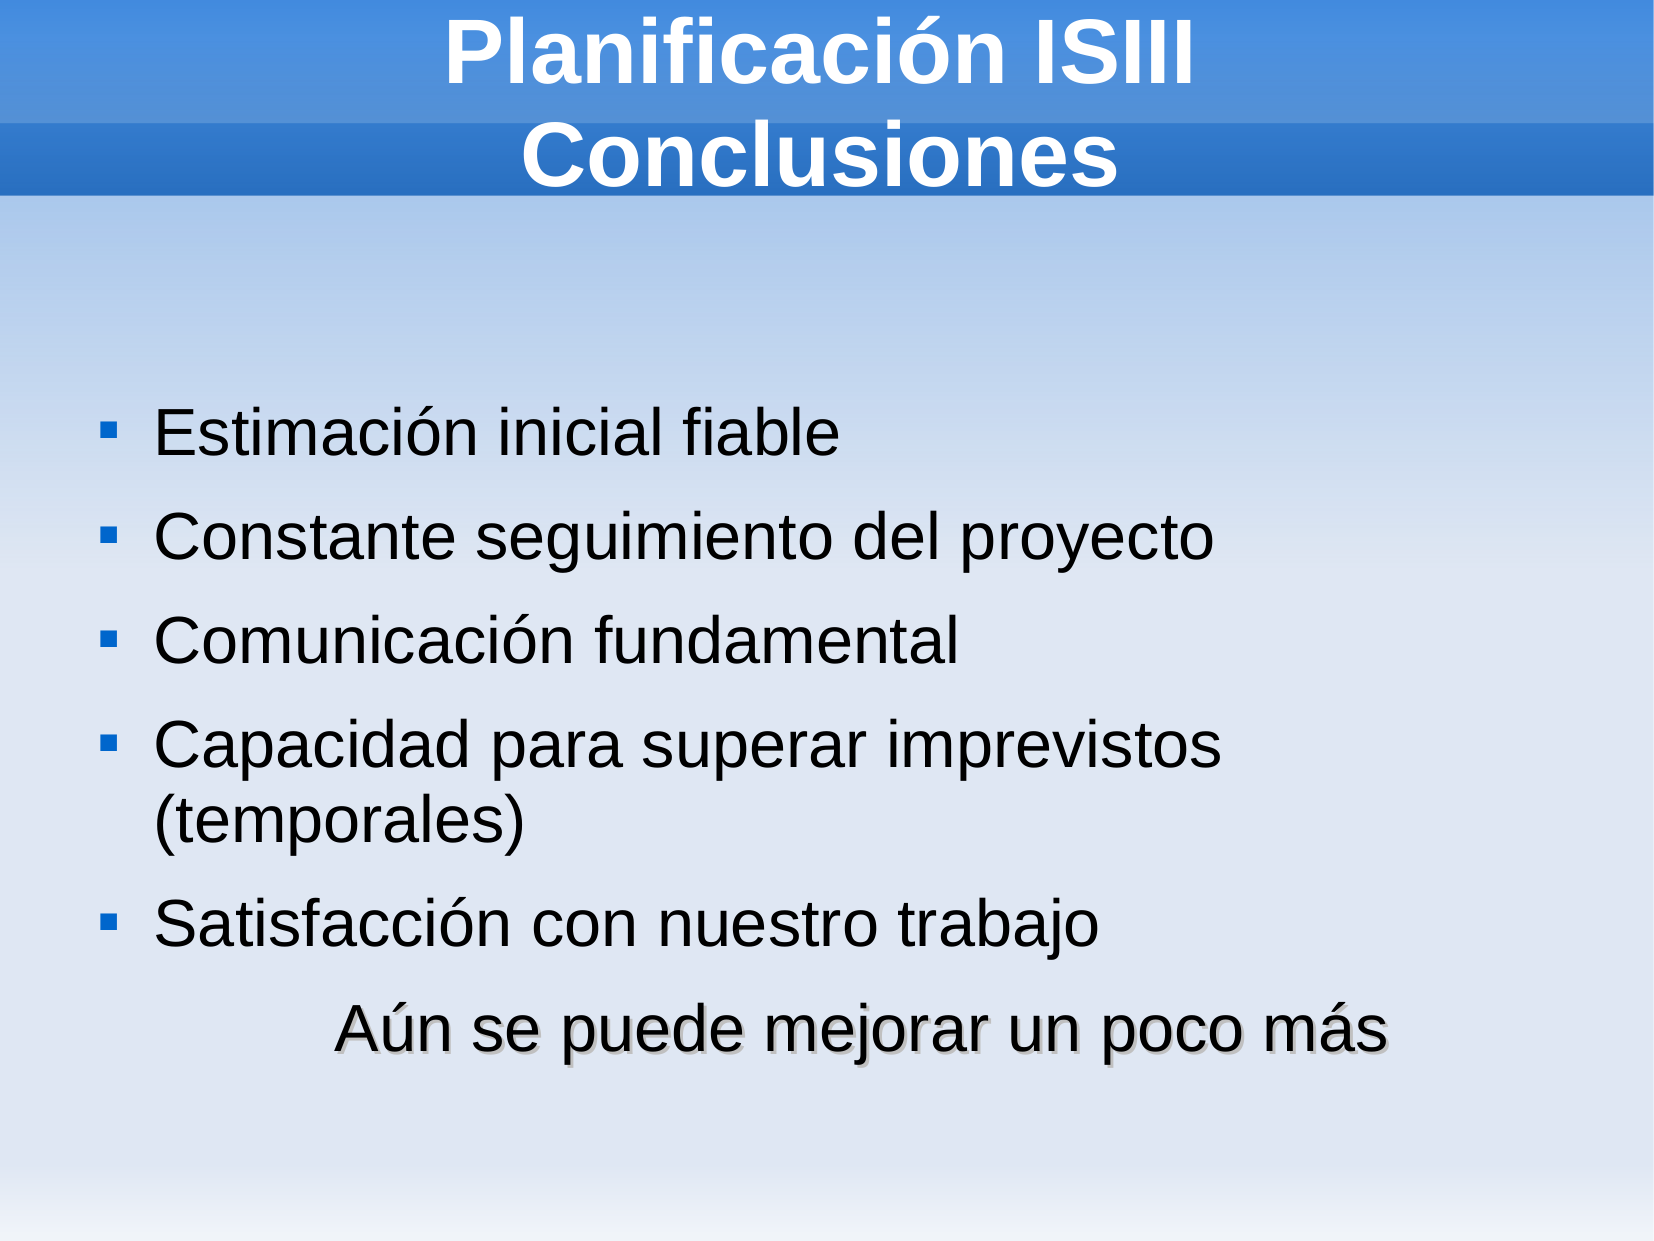

# Planificación ISIII Conclusiones
Estimación inicial fiable
Constante seguimiento del proyecto
Comunicación fundamental
Capacidad para superar imprevistos (temporales)
Satisfacción con nuestro trabajo
Aún se puede mejorar un poco más